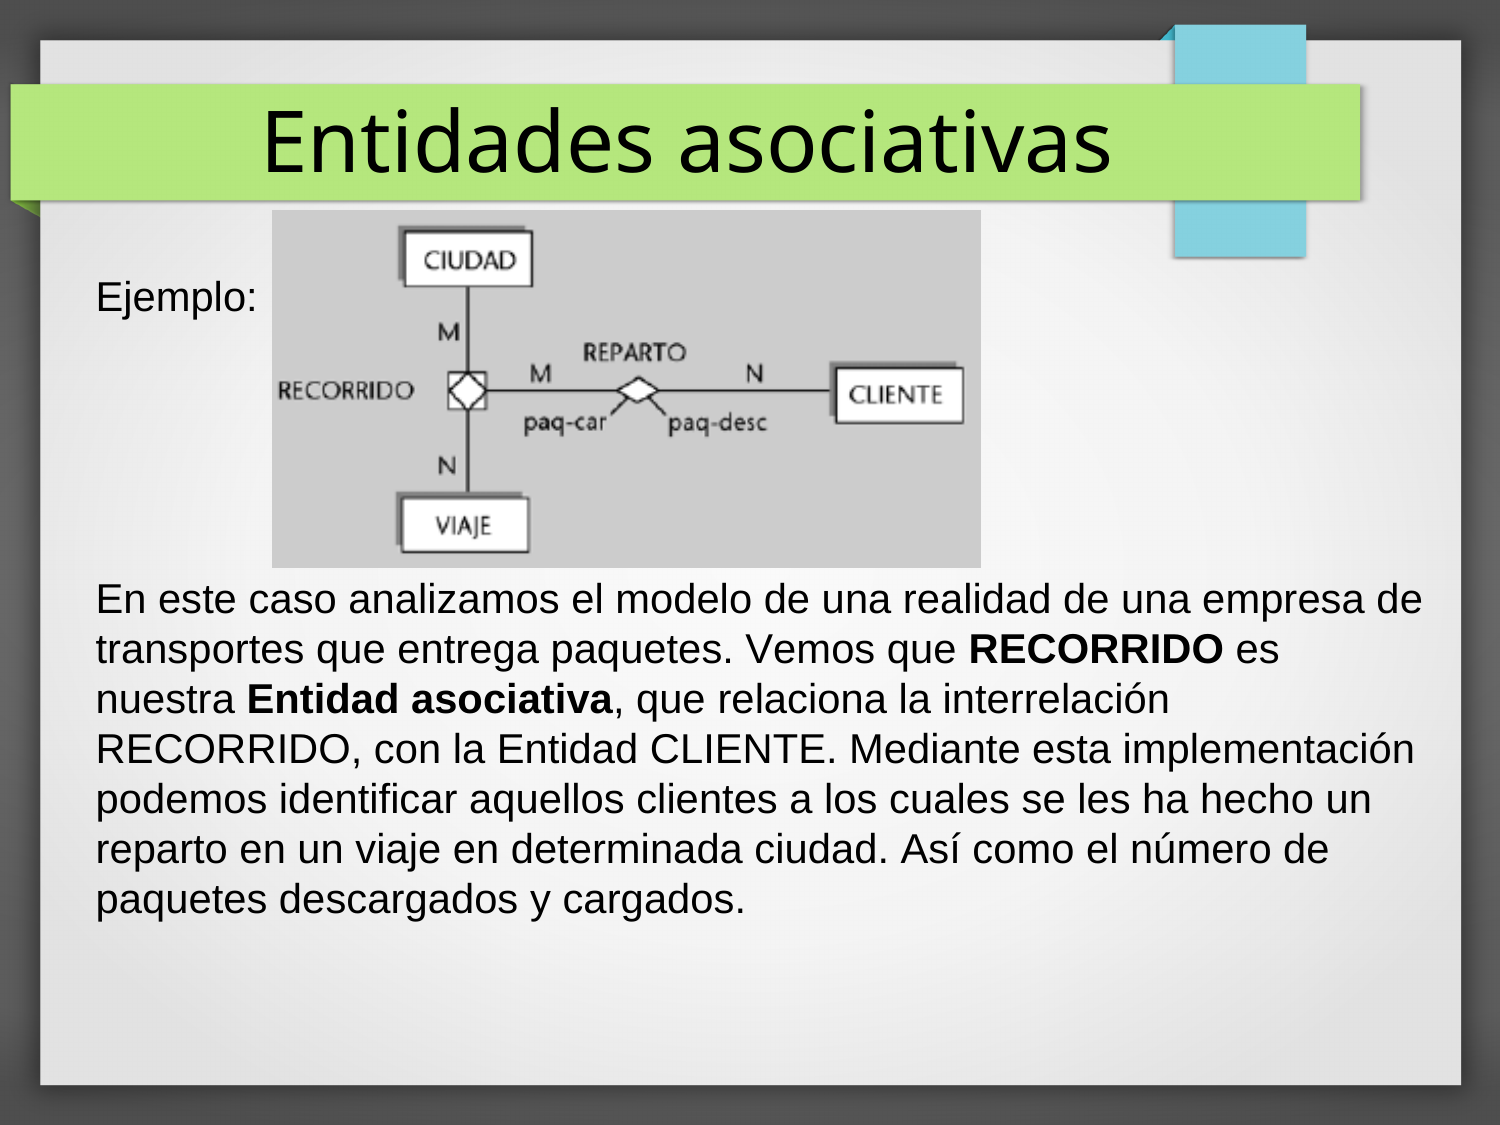

Entidades asociativas
Ejemplo:
En este caso analizamos el modelo de una realidad de una empresa de transportes que entrega paquetes. Vemos que RECORRIDO es nuestra Entidad asociativa, que relaciona la interrelación RECORRIDO, con la Entidad CLIENTE. Mediante esta implementación podemos identificar aquellos clientes a los cuales se les ha hecho un reparto en un viaje en determinada ciudad. Así como el número de paquetes descargados y cargados.